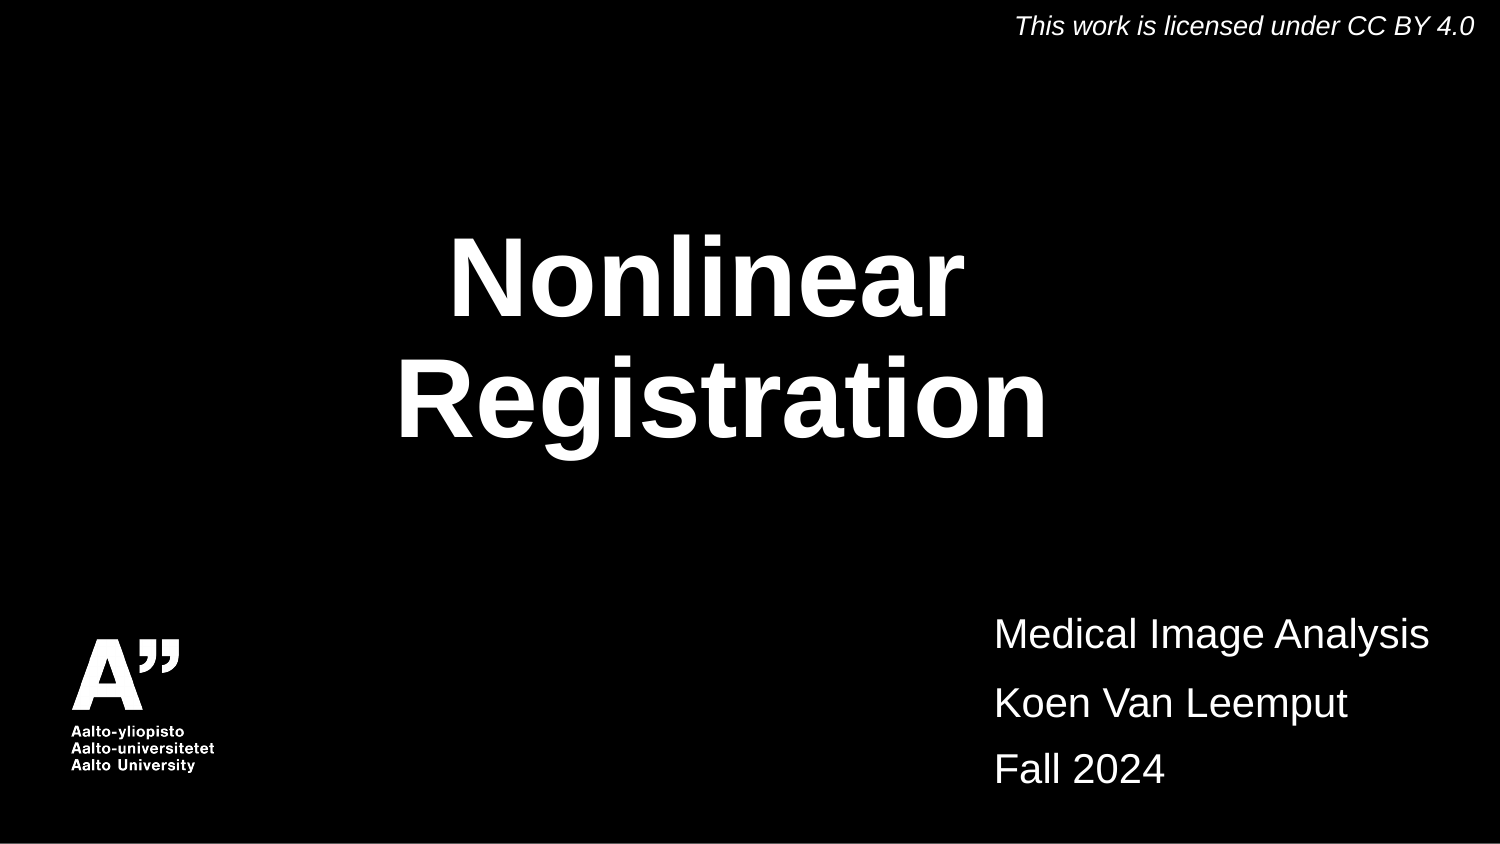

This work is licensed under CC BY 4.0
# Nonlinear
Registration
Medical Image Analysis
Koen Van Leemput
Fall 2024